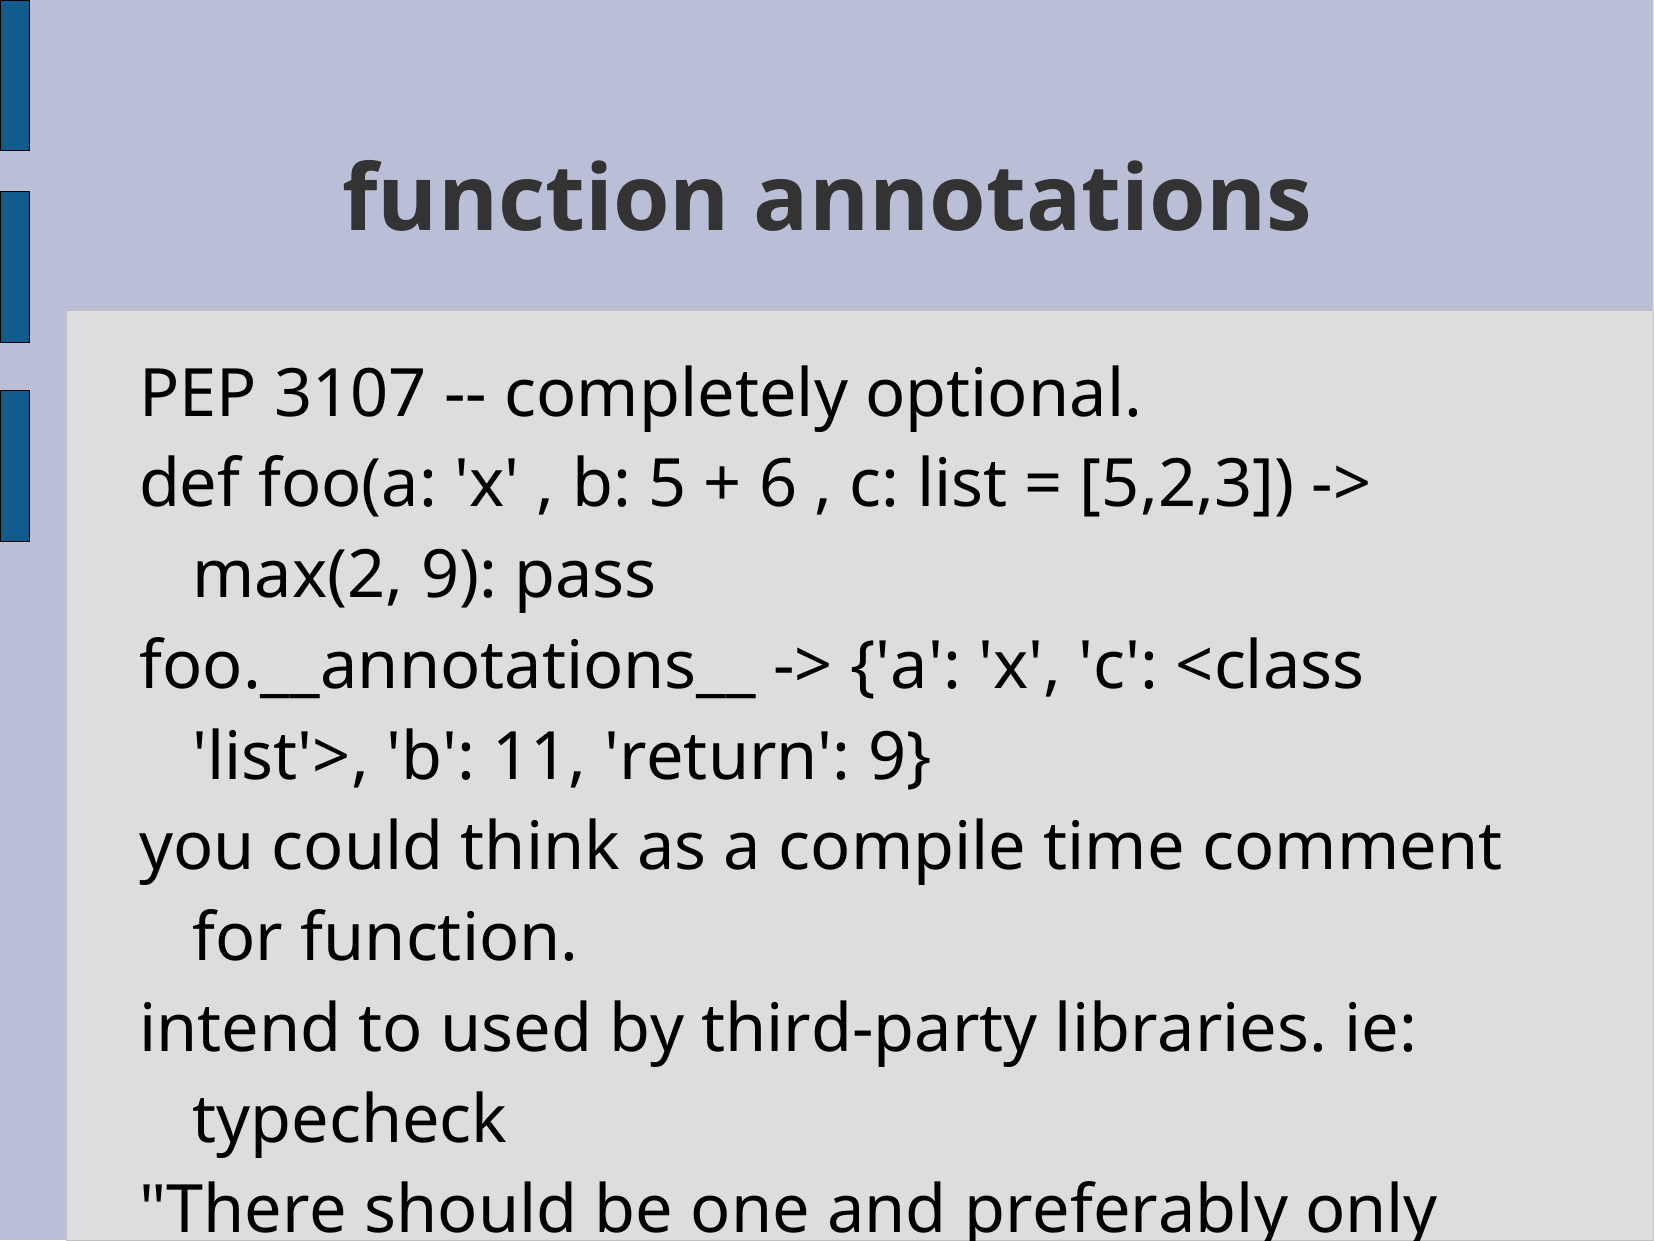

# function annotations
PEP 3107 -- completely optional.
def foo(a: 'x' , b: 5 + 6 , c: list = [5,2,3]) -> max(2, 9): pass
foo.__annotations__ -> {'a': 'x', 'c': <class 'list'>, 'b': 11, 'return': 9}
you could think as a compile time comment for function.
intend to used by third-party libraries. ie: typecheck
"There should be one and preferably only one obvious way to do it".